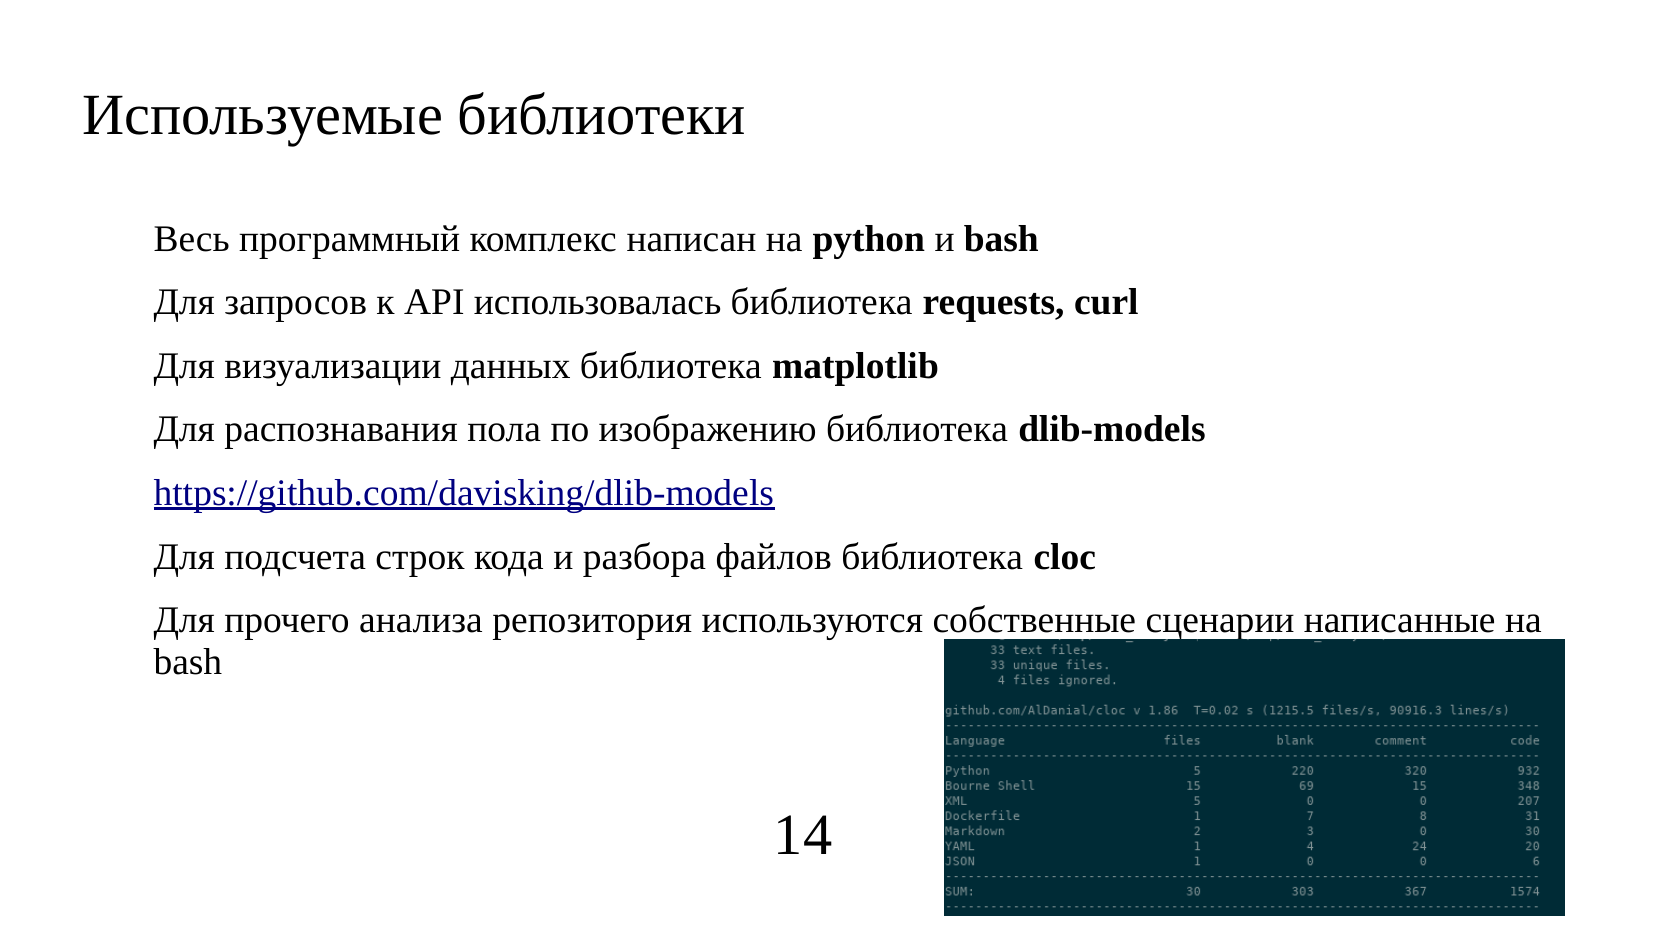

# Используемые библиотеки
Весь программный комплекс написан на python и bash
Для запросов к API использовалась библиотека requests, curl
Для визуализации данных библиотека matplotlib
Для распознавания пола по изображению библиотека dlib-models
https://github.com/davisking/dlib-models
Для подсчета строк кода и разбора файлов библиотека cloc
Для прочего анализа репозитория используются собственные сценарии написанные на bash